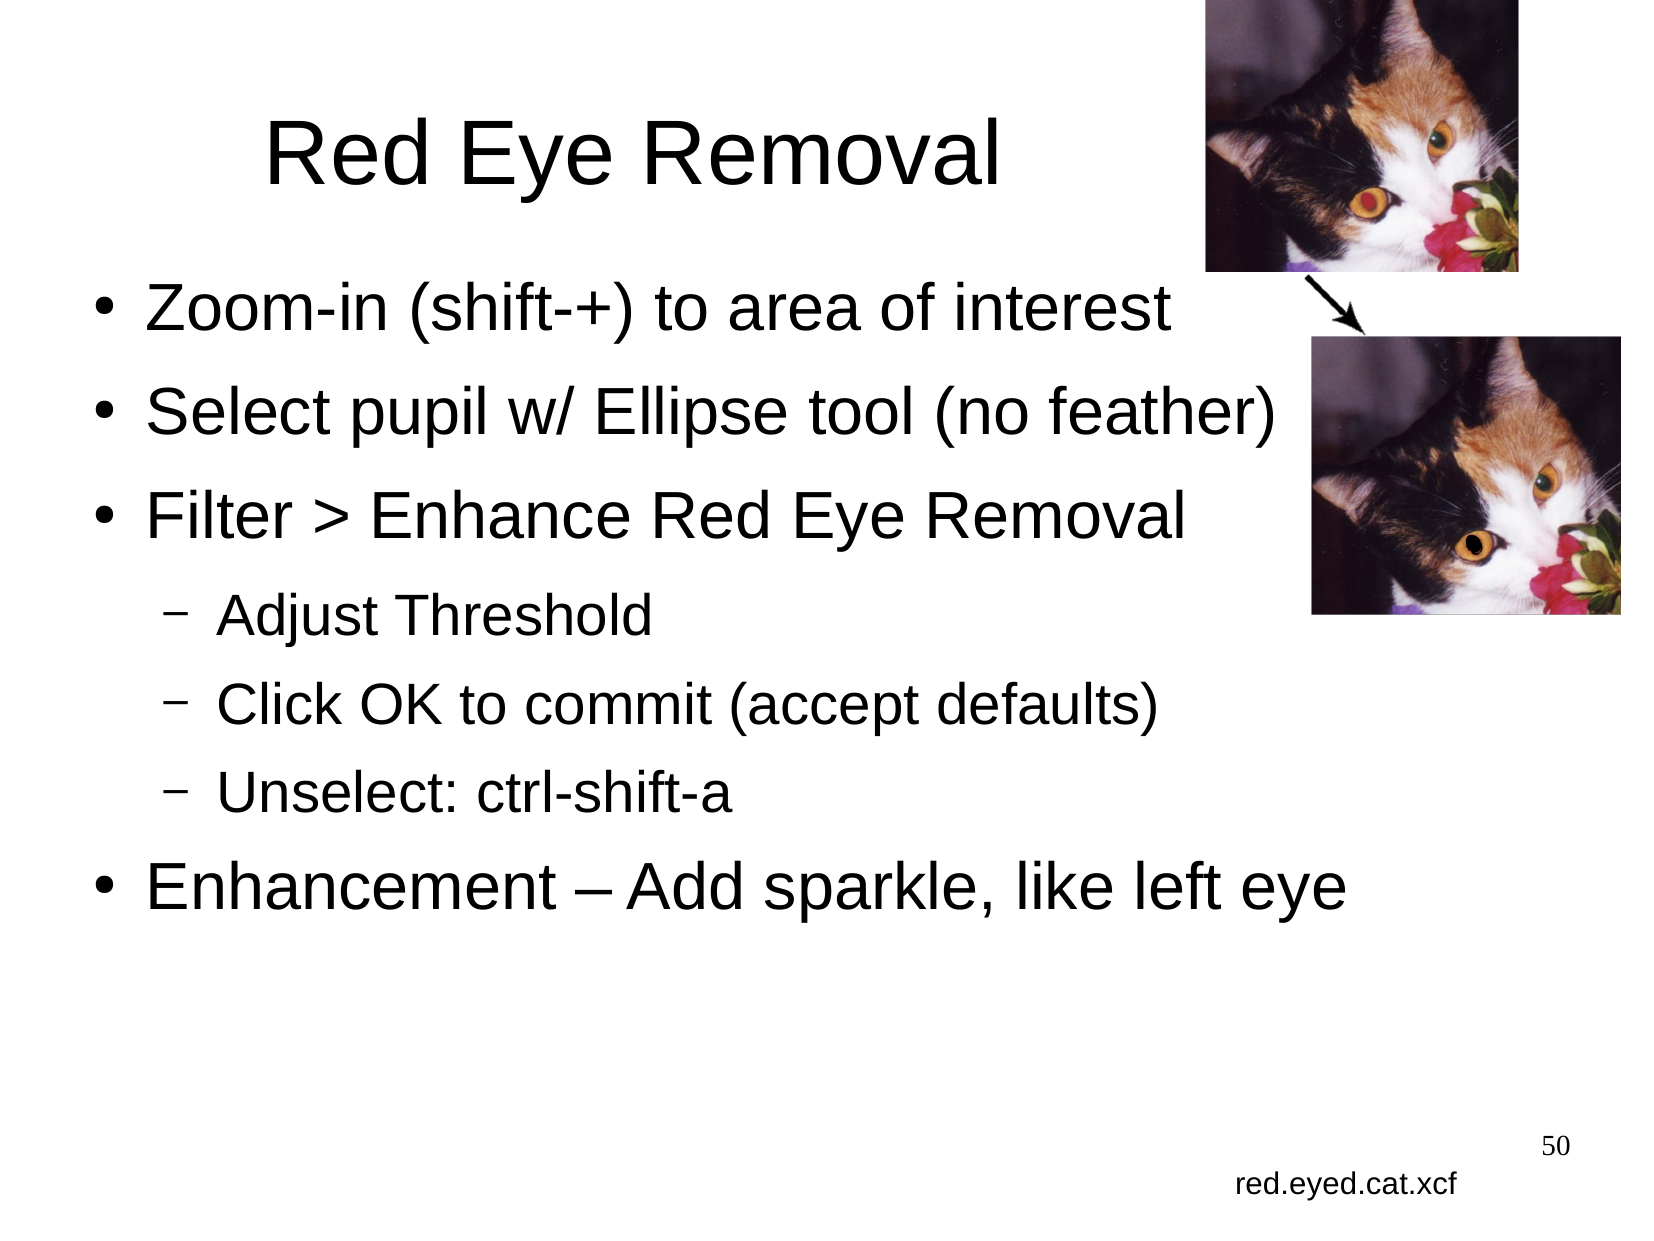

# Red Eye Removal
Zoom-in (shift-+) to area of interest
Select pupil w/ Ellipse tool (no feather)
Filter > Enhance Red Eye Removal
Adjust Threshold
Click OK to commit (accept defaults)
Unselect: ctrl-shift-a
Enhancement – Add sparkle, like left eye
50
red.eyed.cat.xcf